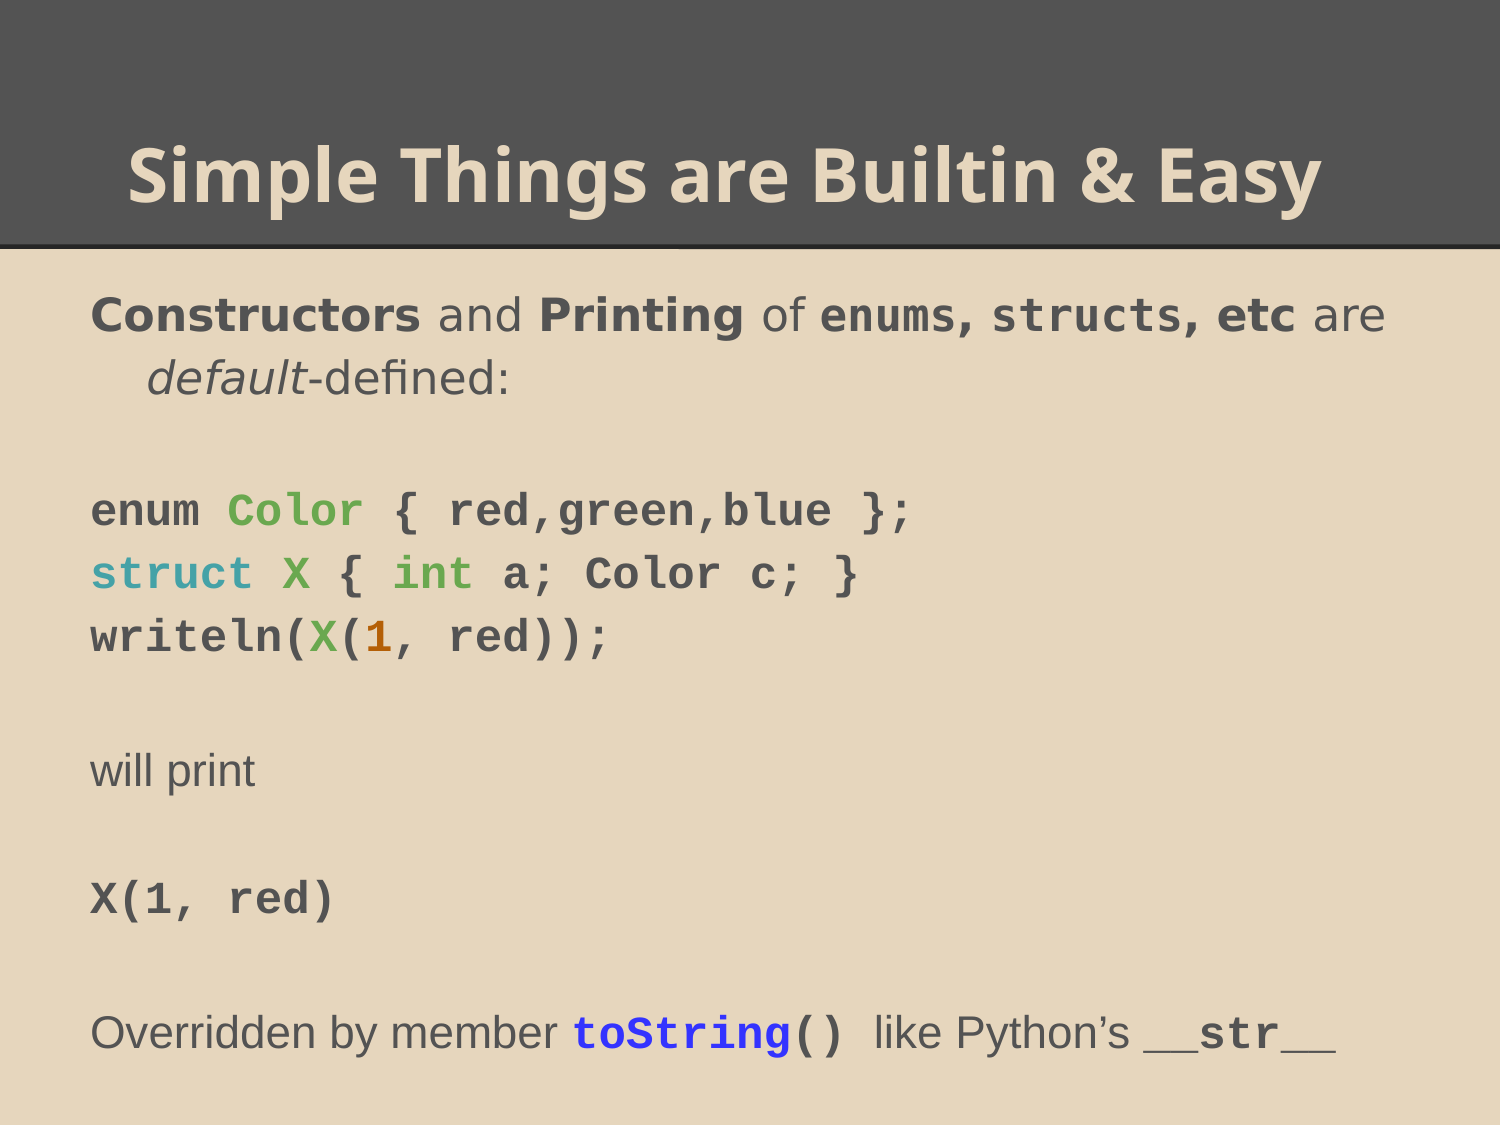

# Simple Things are Builtin & Easy
Constructors and Printing of enums, structs, etc are default-defined:
enum Color { red,green,blue };
struct X { int a; Color c; }
writeln(X(1, red));
will print
X(1, red)
Overridden by member toString() like Python’s __str__